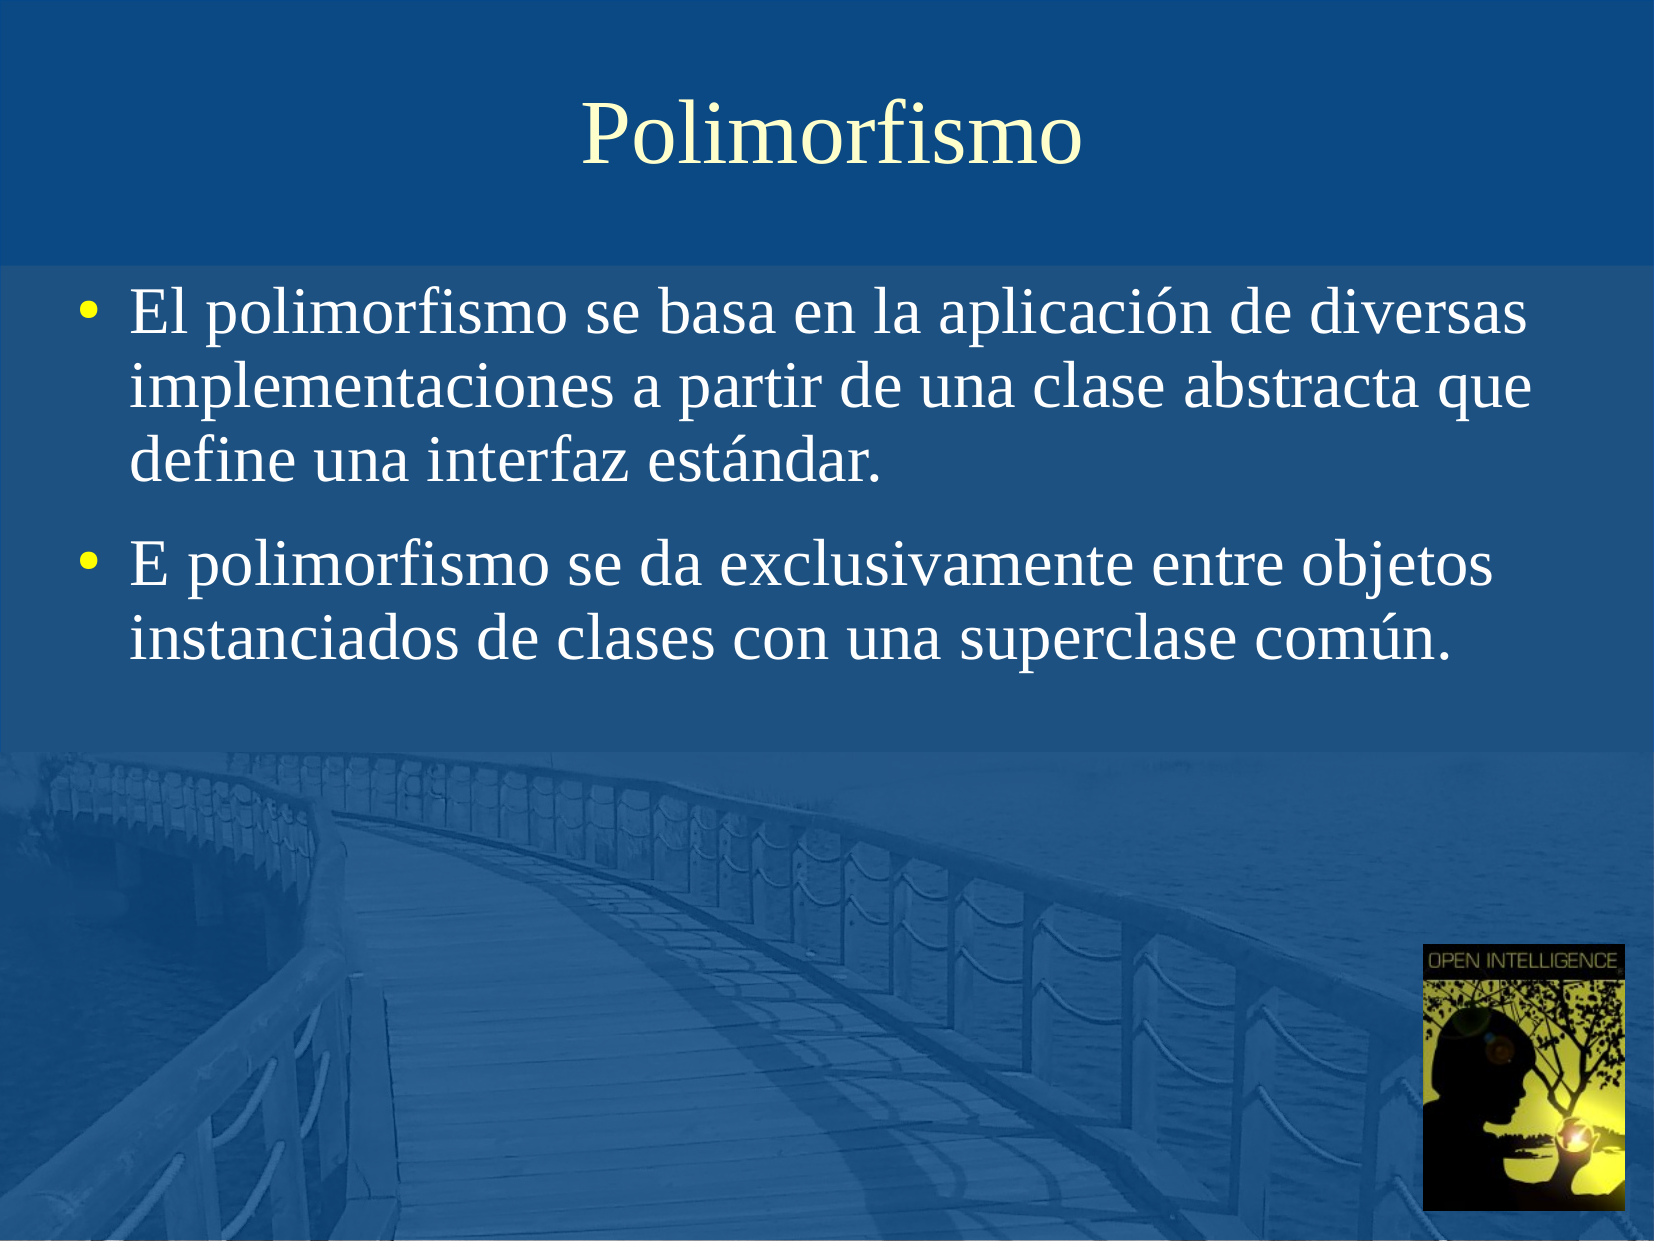

# Polimorfismo
El polimorfismo se basa en la aplicación de diversas implementaciones a partir de una clase abstracta que define una interfaz estándar.
E polimorfismo se da exclusivamente entre objetos instanciados de clases con una superclase común.